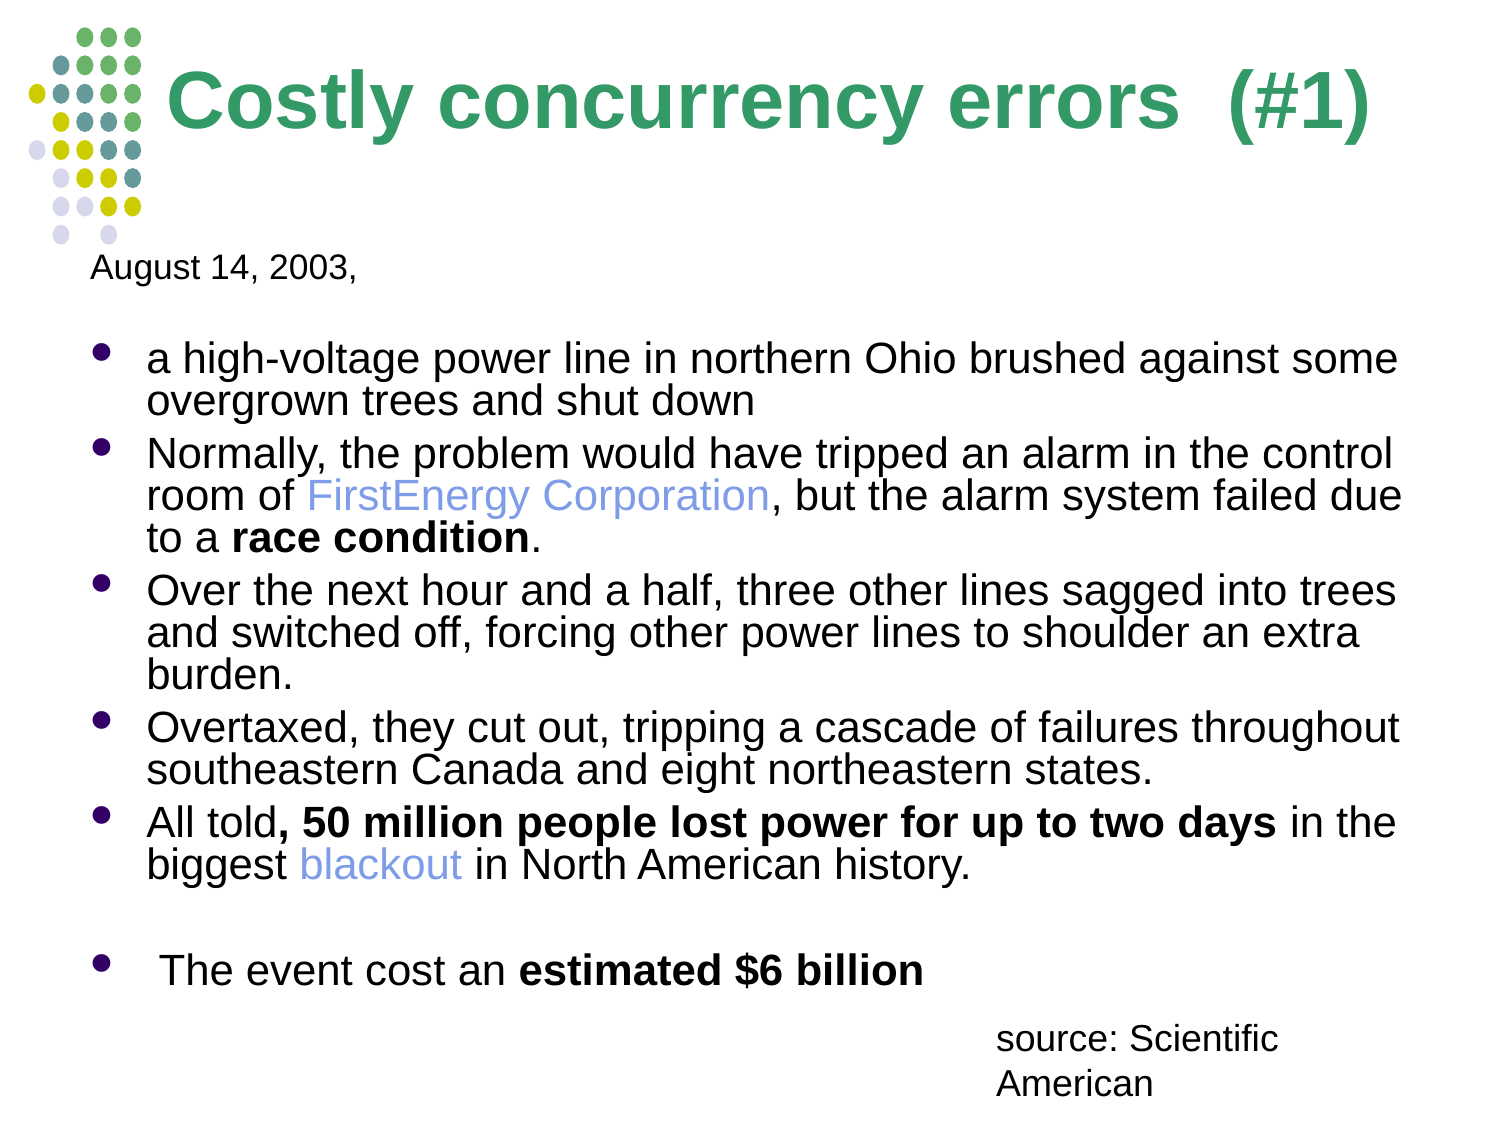

# Costly concurrency errors (#1)
August 14, 2003,
a high-voltage power line in northern Ohio brushed against some overgrown trees and shut down
Normally, the problem would have tripped an alarm in the control room of FirstEnergy Corporation​, but the alarm system failed due to a race condition.
Over the next hour and a half, three other lines sagged into trees and switched off, forcing other power lines to shoulder an extra burden.
Overtaxed, they cut out, tripping a cascade of failures throughout southeastern Canada and eight northeastern states.
All told, 50 million people lost power for up to two days in the biggest blackout in North American history.
 The event cost an estimated $6 billion
source: Scientific American